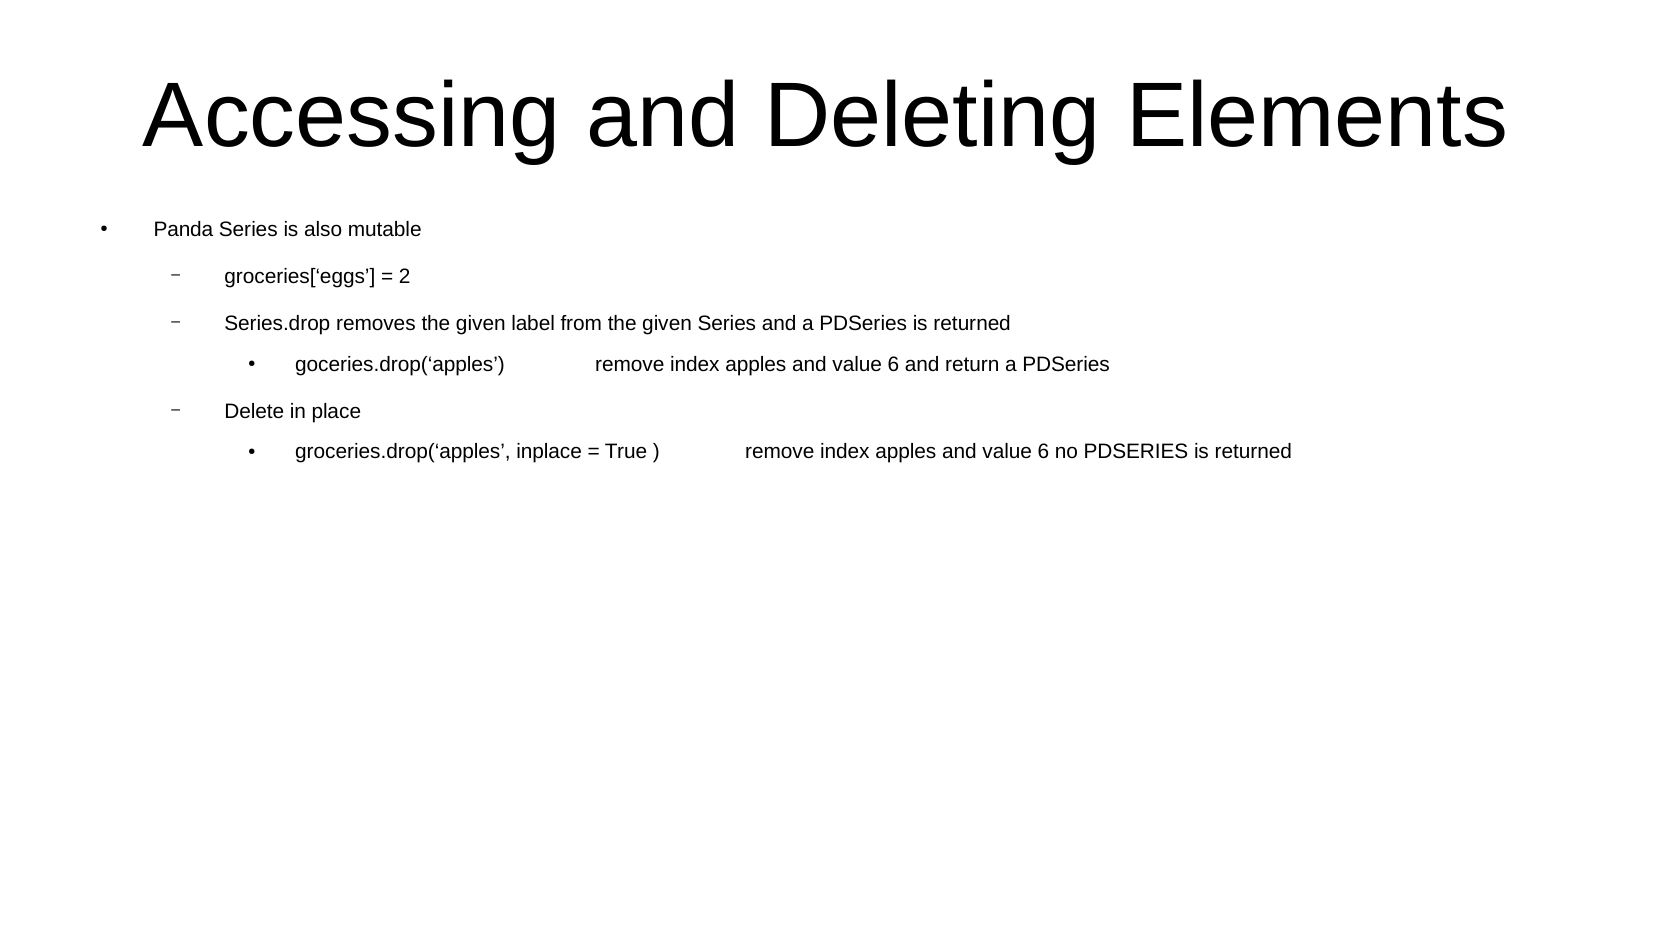

# Accessing and Deleting Elements
Panda Series is also mutable
groceries[‘eggs’] = 2
Series.drop removes the given label from the given Series and a PDSeries is returned
goceries.drop(‘apples’)		remove index apples and value 6 and return a PDSeries
Delete in place
groceries.drop(‘apples’, inplace = True )		remove index apples and value 6 no PDSERIES is returned